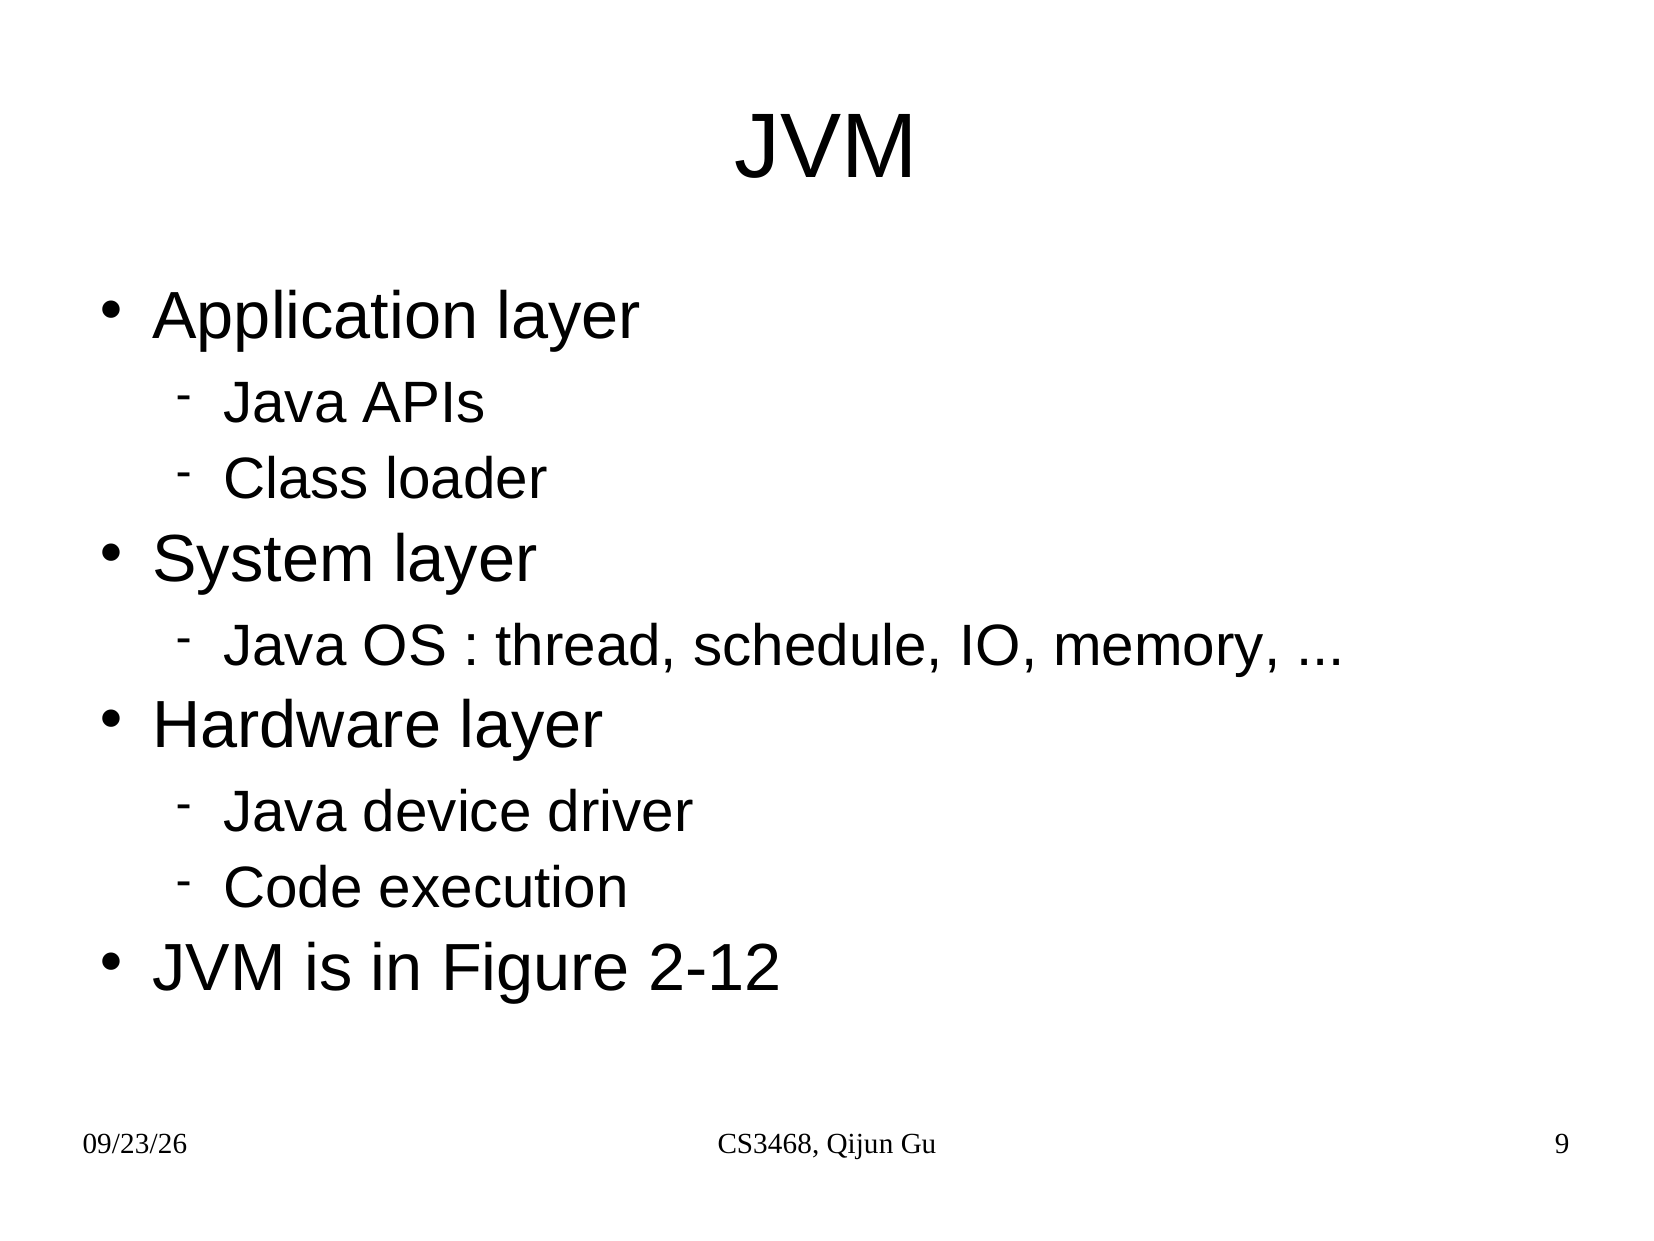

# JVM
Application layer
Java APIs
Class loader
System layer
Java OS : thread, schedule, IO, memory, ...
Hardware layer
Java device driver
Code execution
JVM is in Figure 2-12
CS3468, Qijun Gu
9